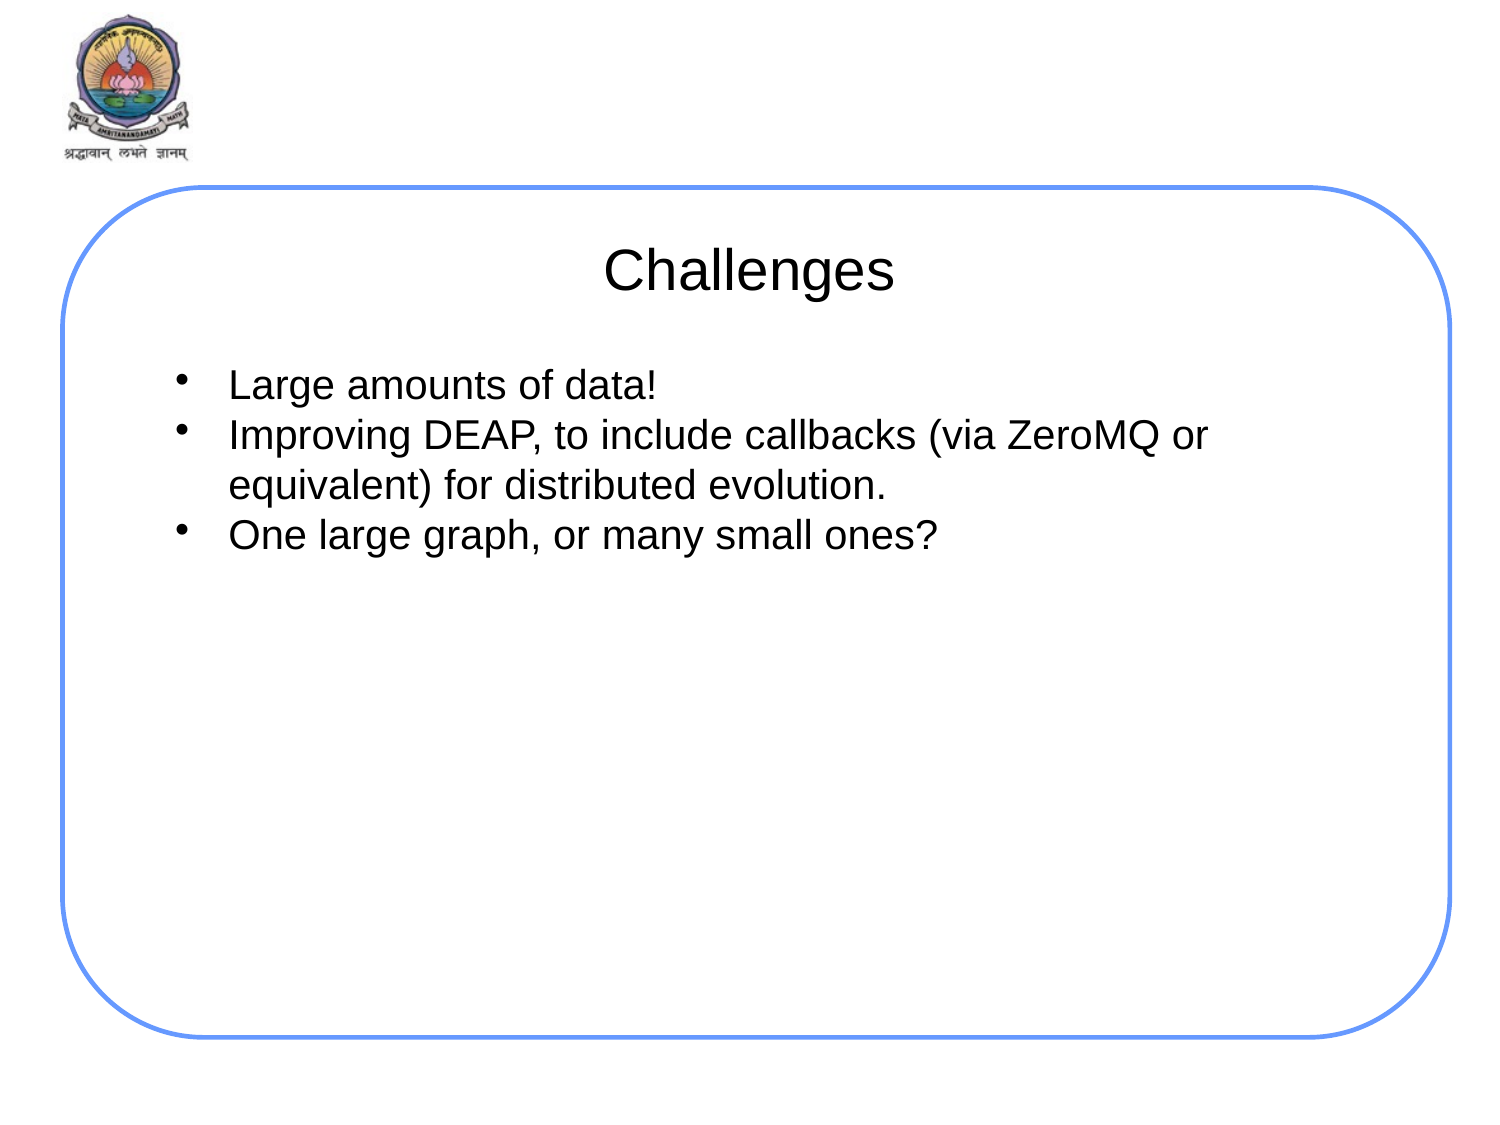

Challenges
Large amounts of data!
Improving DEAP, to include callbacks (via ZeroMQ or equivalent) for distributed evolution.
One large graph, or many small ones?